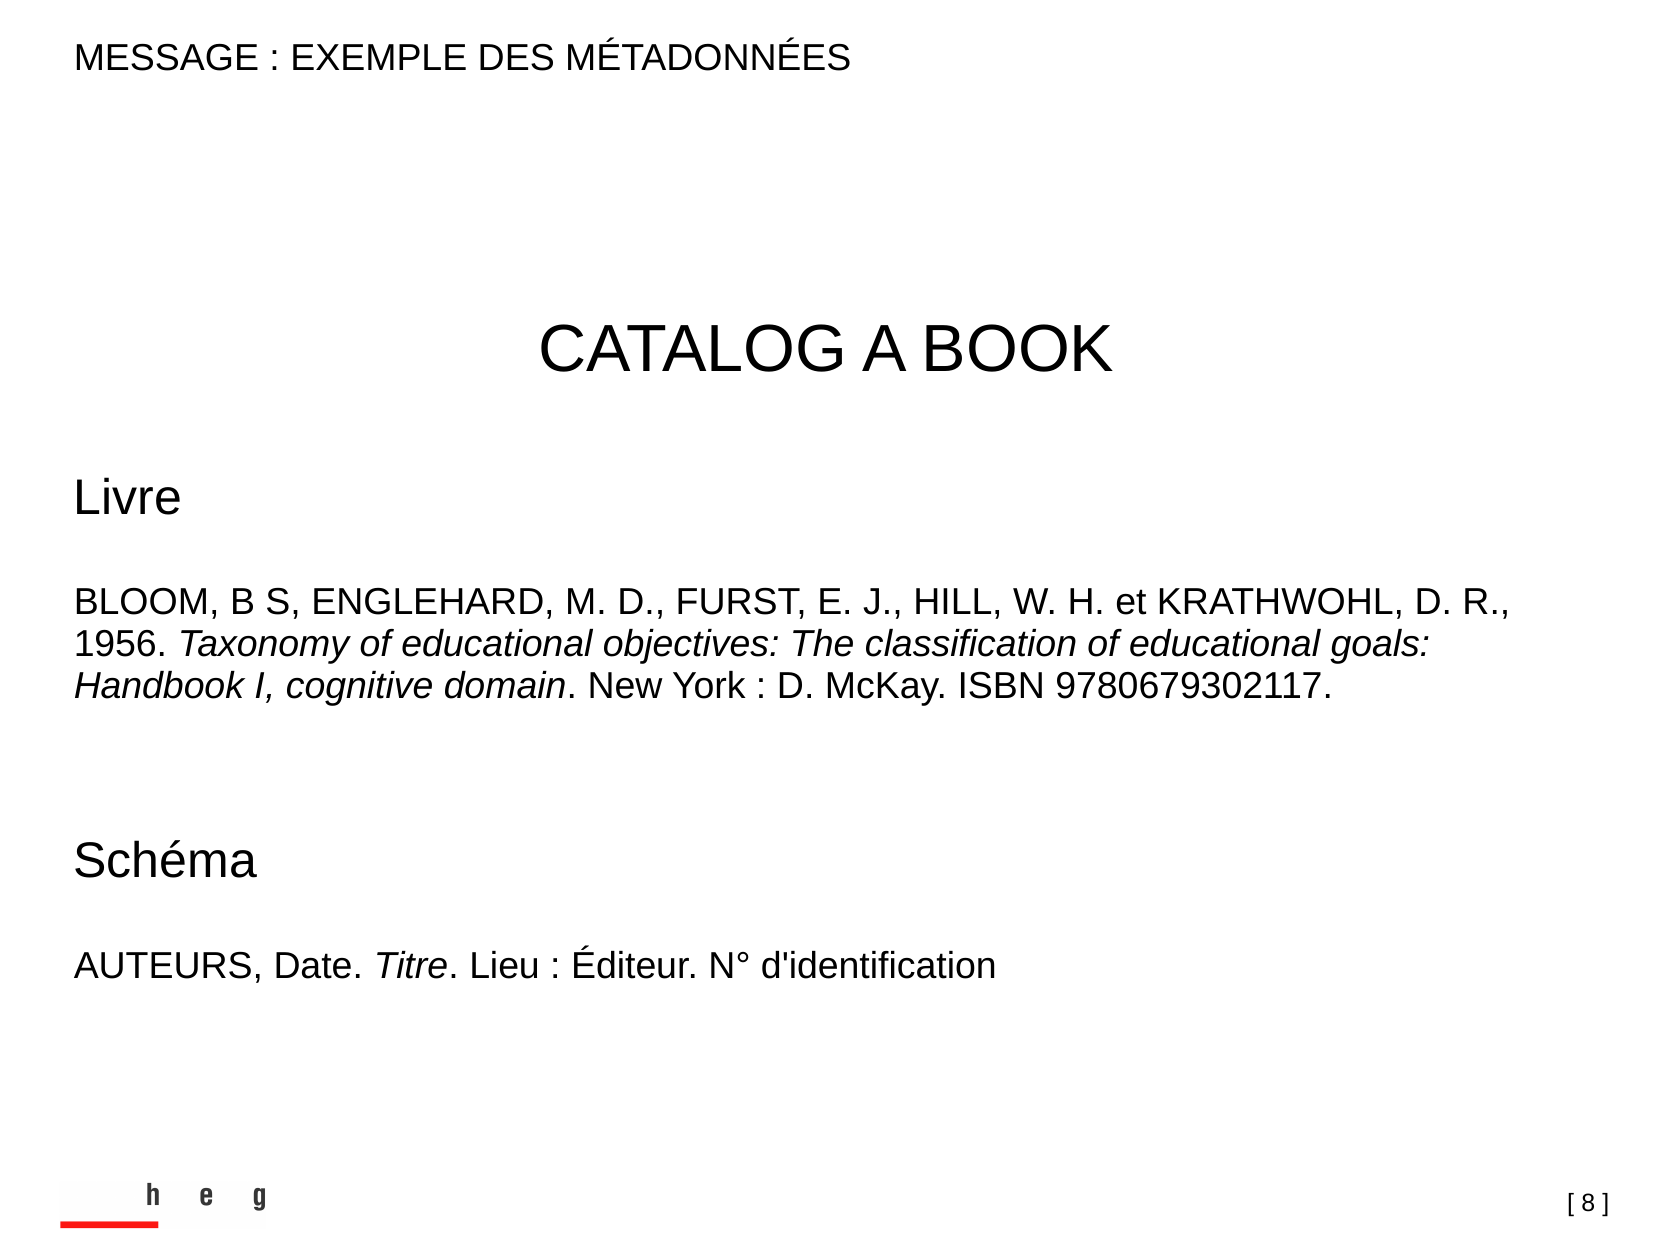

MESSAGE : EXEMPLE DES MÉTADONNÉES
CATALOG A BOOK
Livre
BLOOM, B S, ENGLEHARD, M. D., FURST, E. J., HILL, W. H. et KRATHWOHL, D. R., 1956. Taxonomy of educational objectives: The classification of educational goals: Handbook I, cognitive domain. New York : D. McKay. ISBN 9780679302117.
Schéma
AUTEURS, Date. Titre. Lieu : Éditeur. N° d'identification